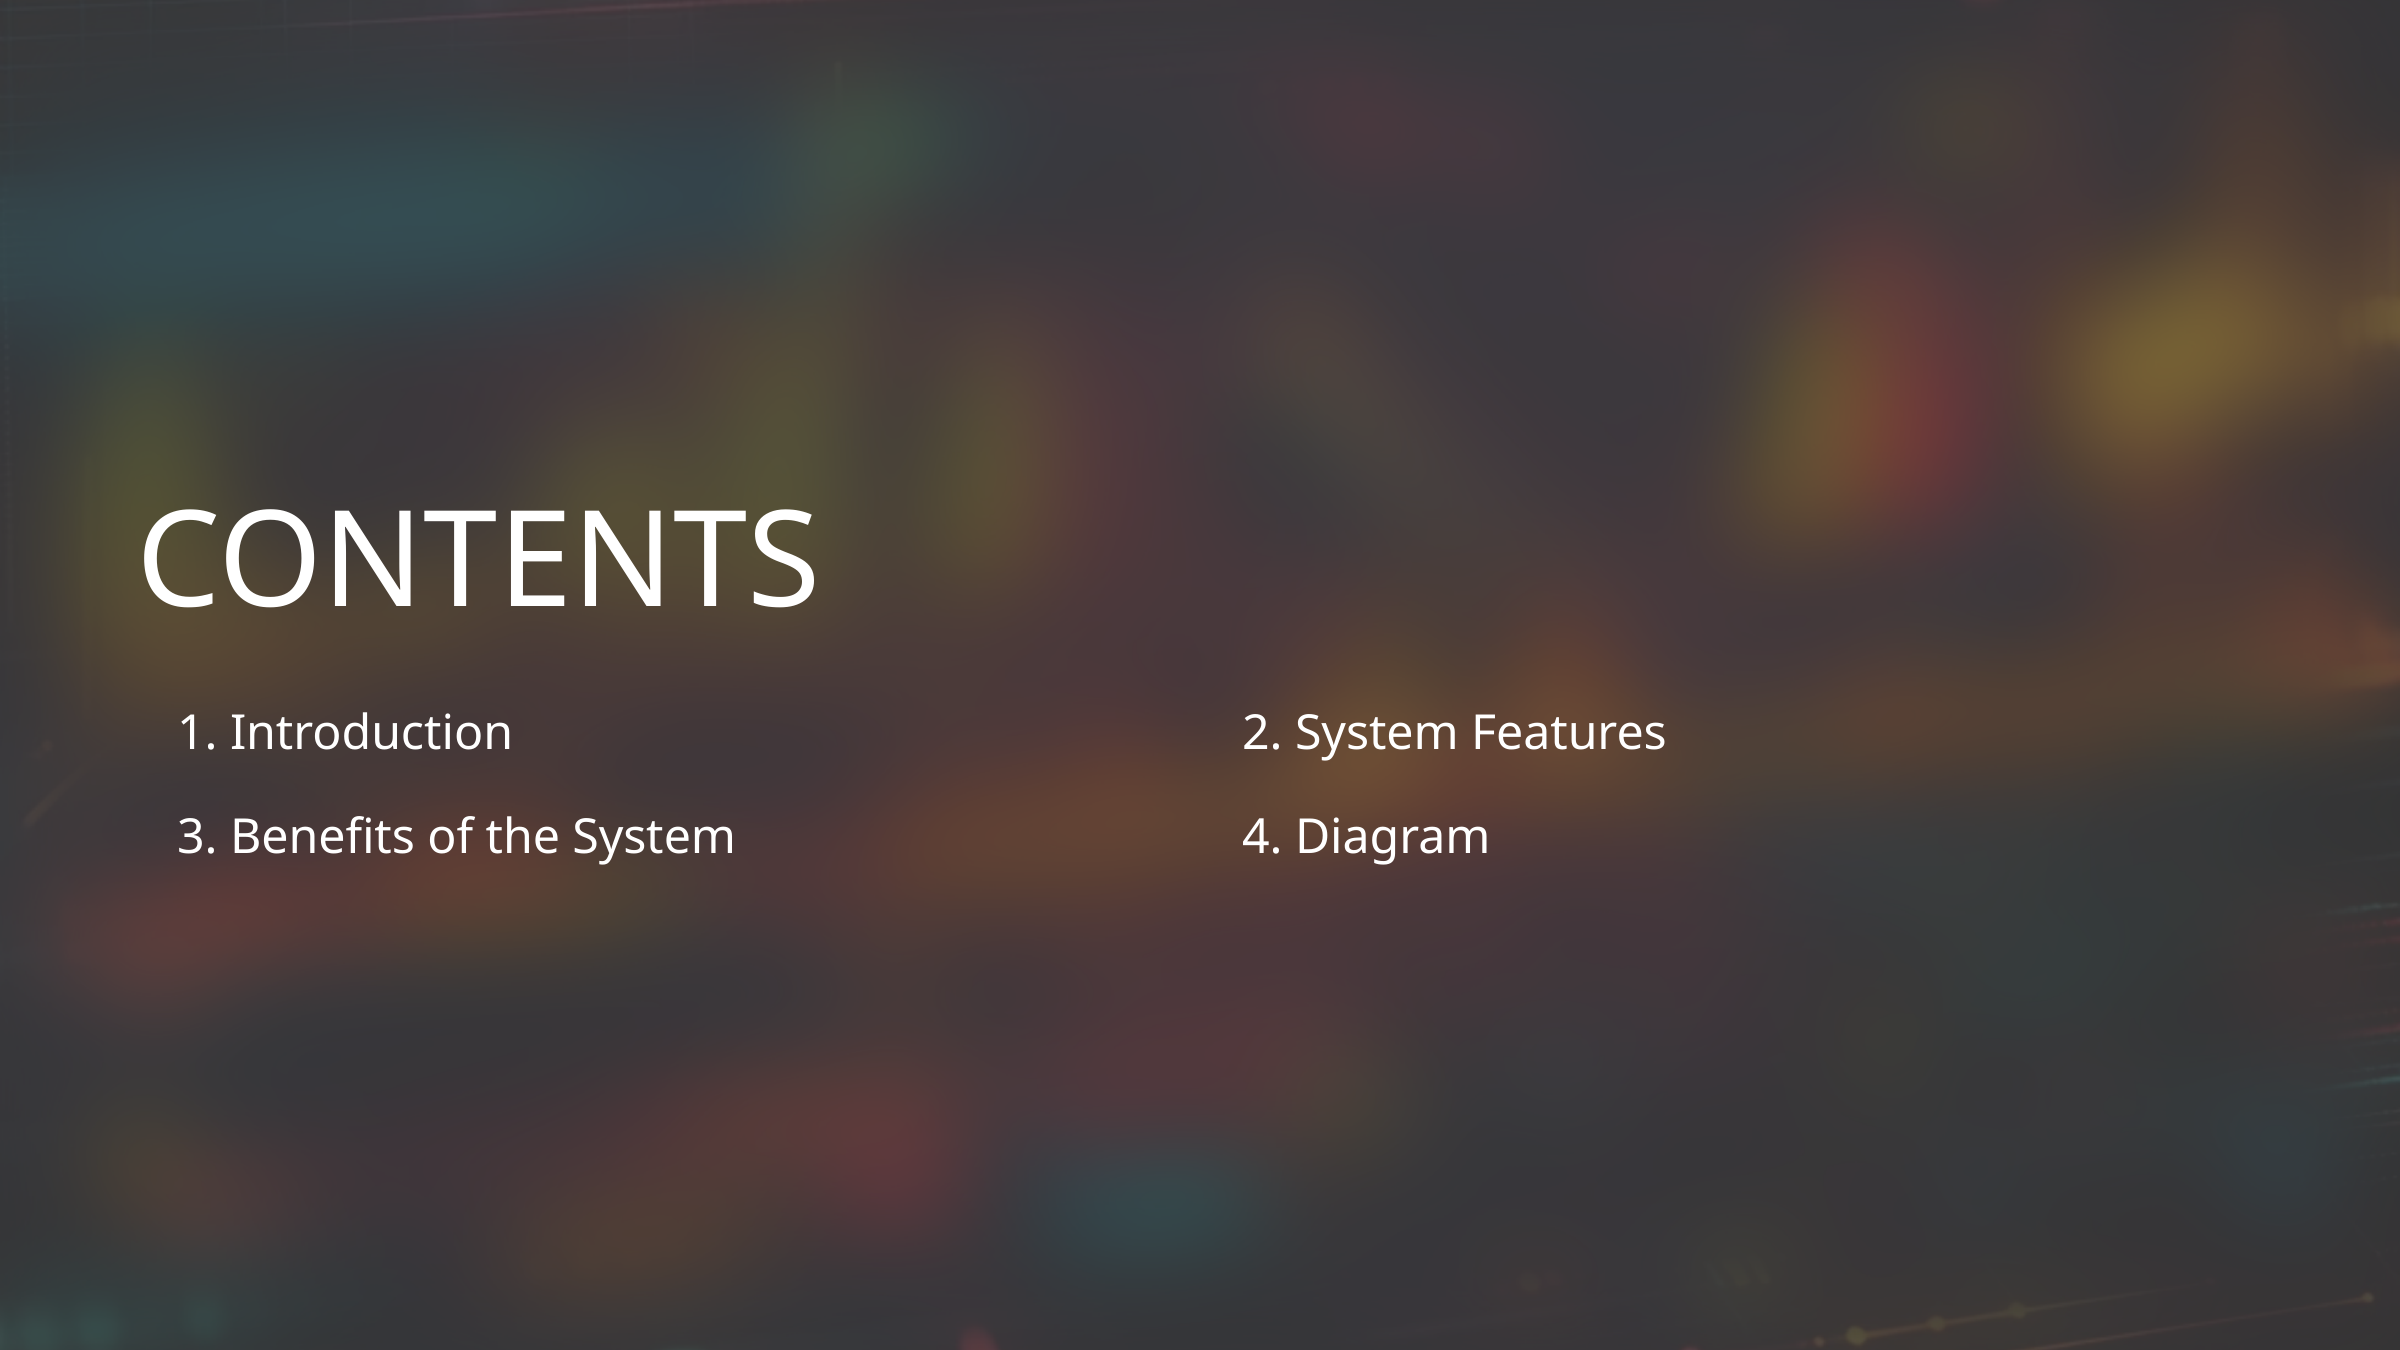

CONTENTS
1. Introduction
2. System Features
3. Benefits of the System
4. Diagram